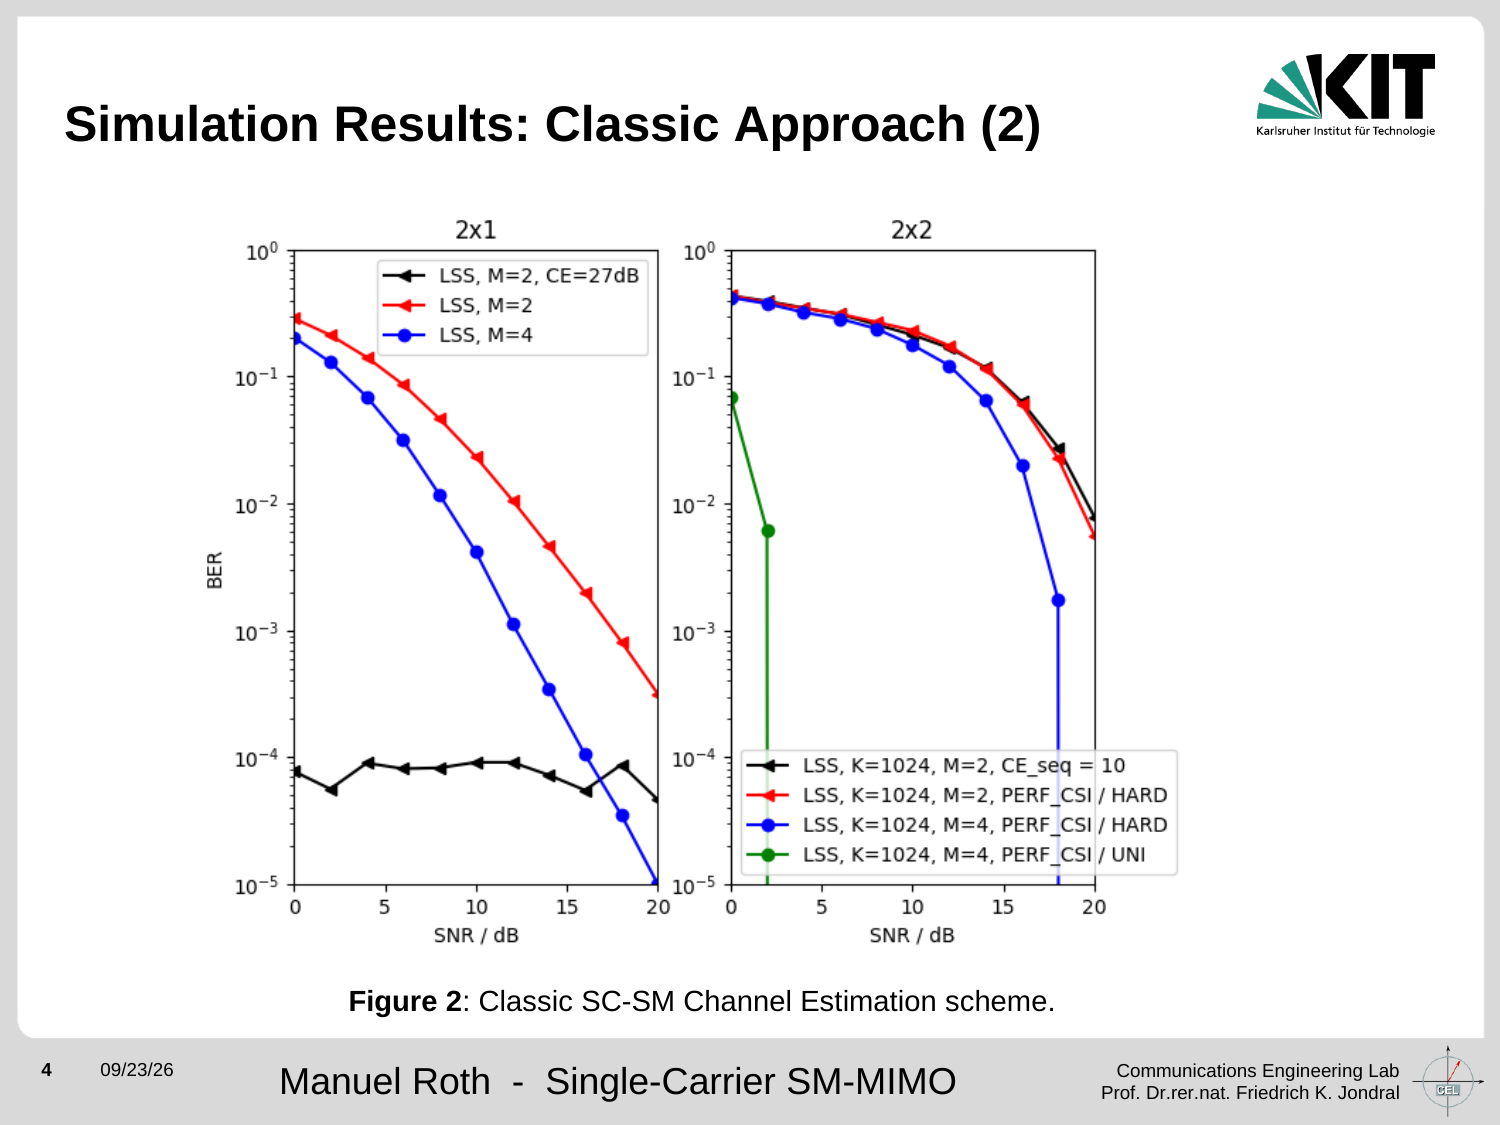

# Simulation Results: Classic Approach (2)
Figure 2: Classic SC-SM Channel Estimation scheme.
Manuel Roth - Single-Carrier SM-MIMO